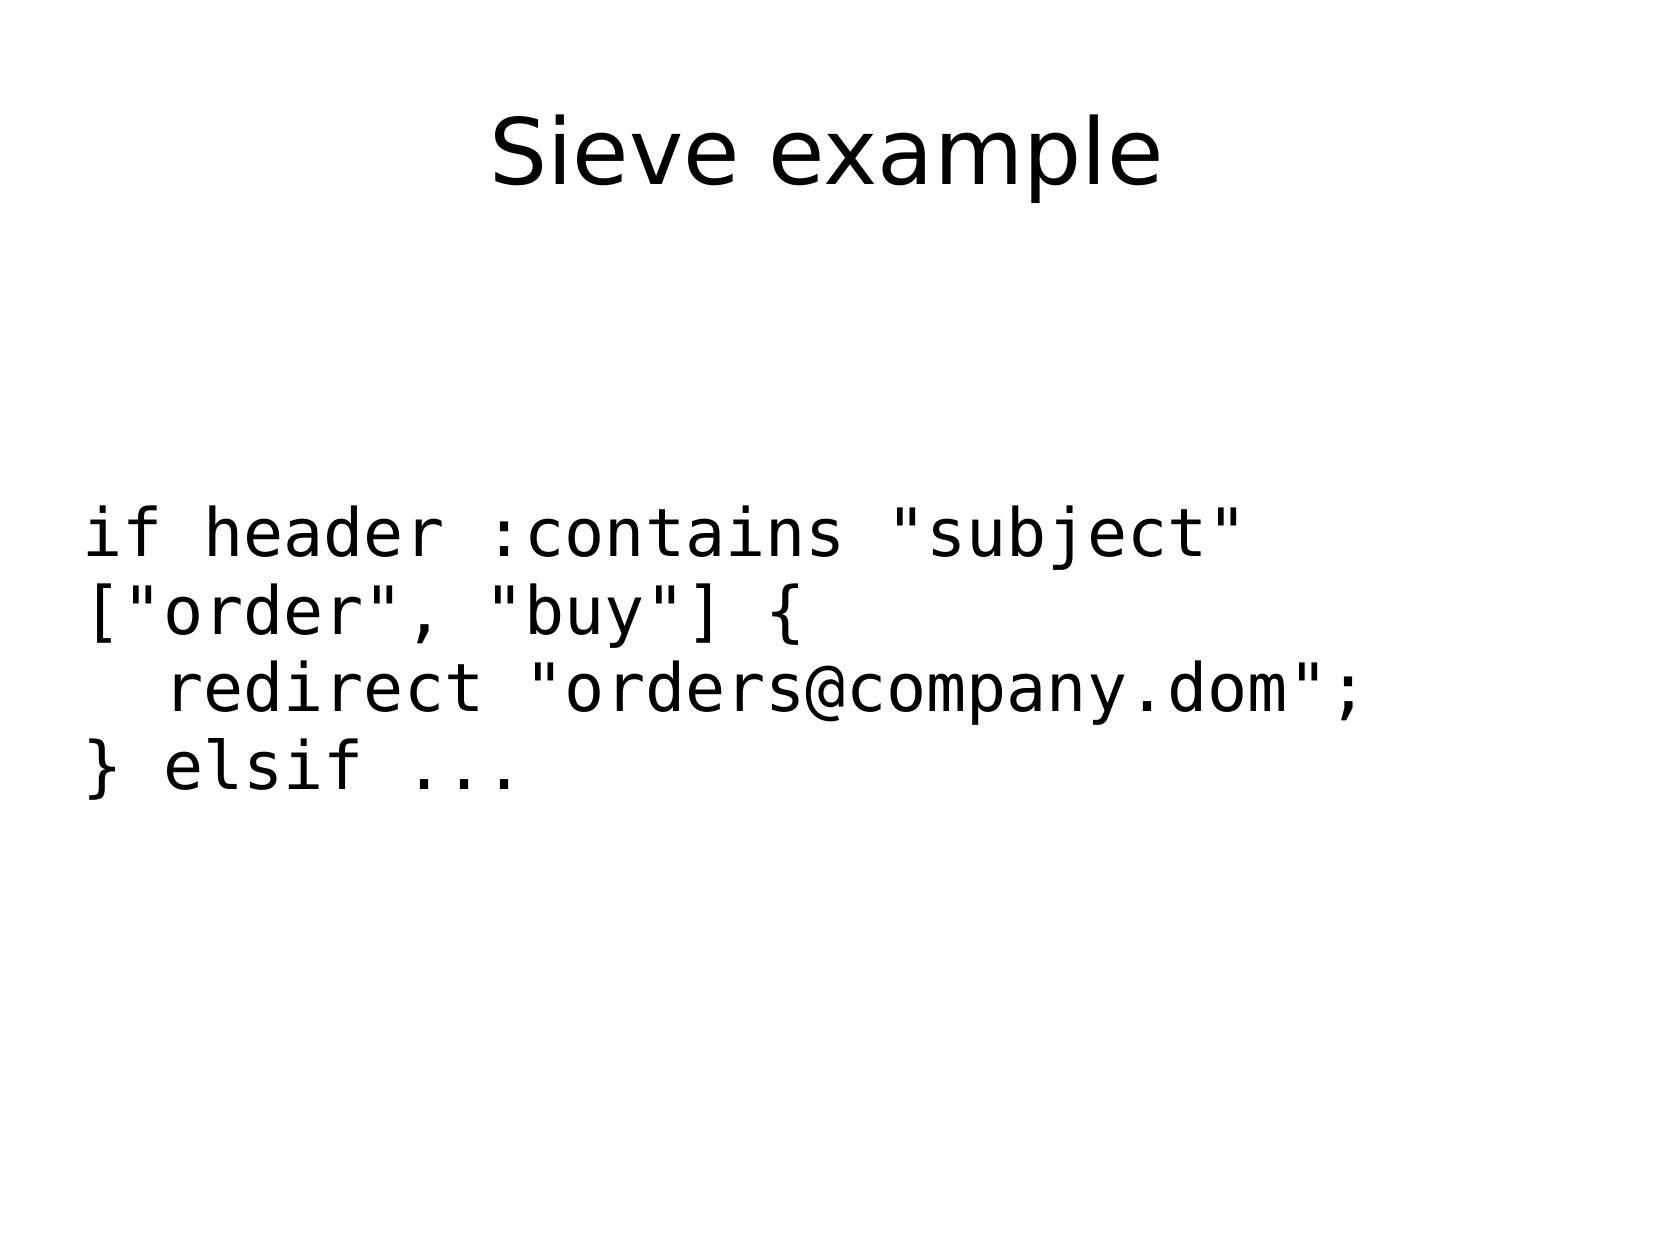

# Sieve example
if header :contains "subject" ["order", "buy"] {
 redirect "orders@company.dom";
} elsif ...